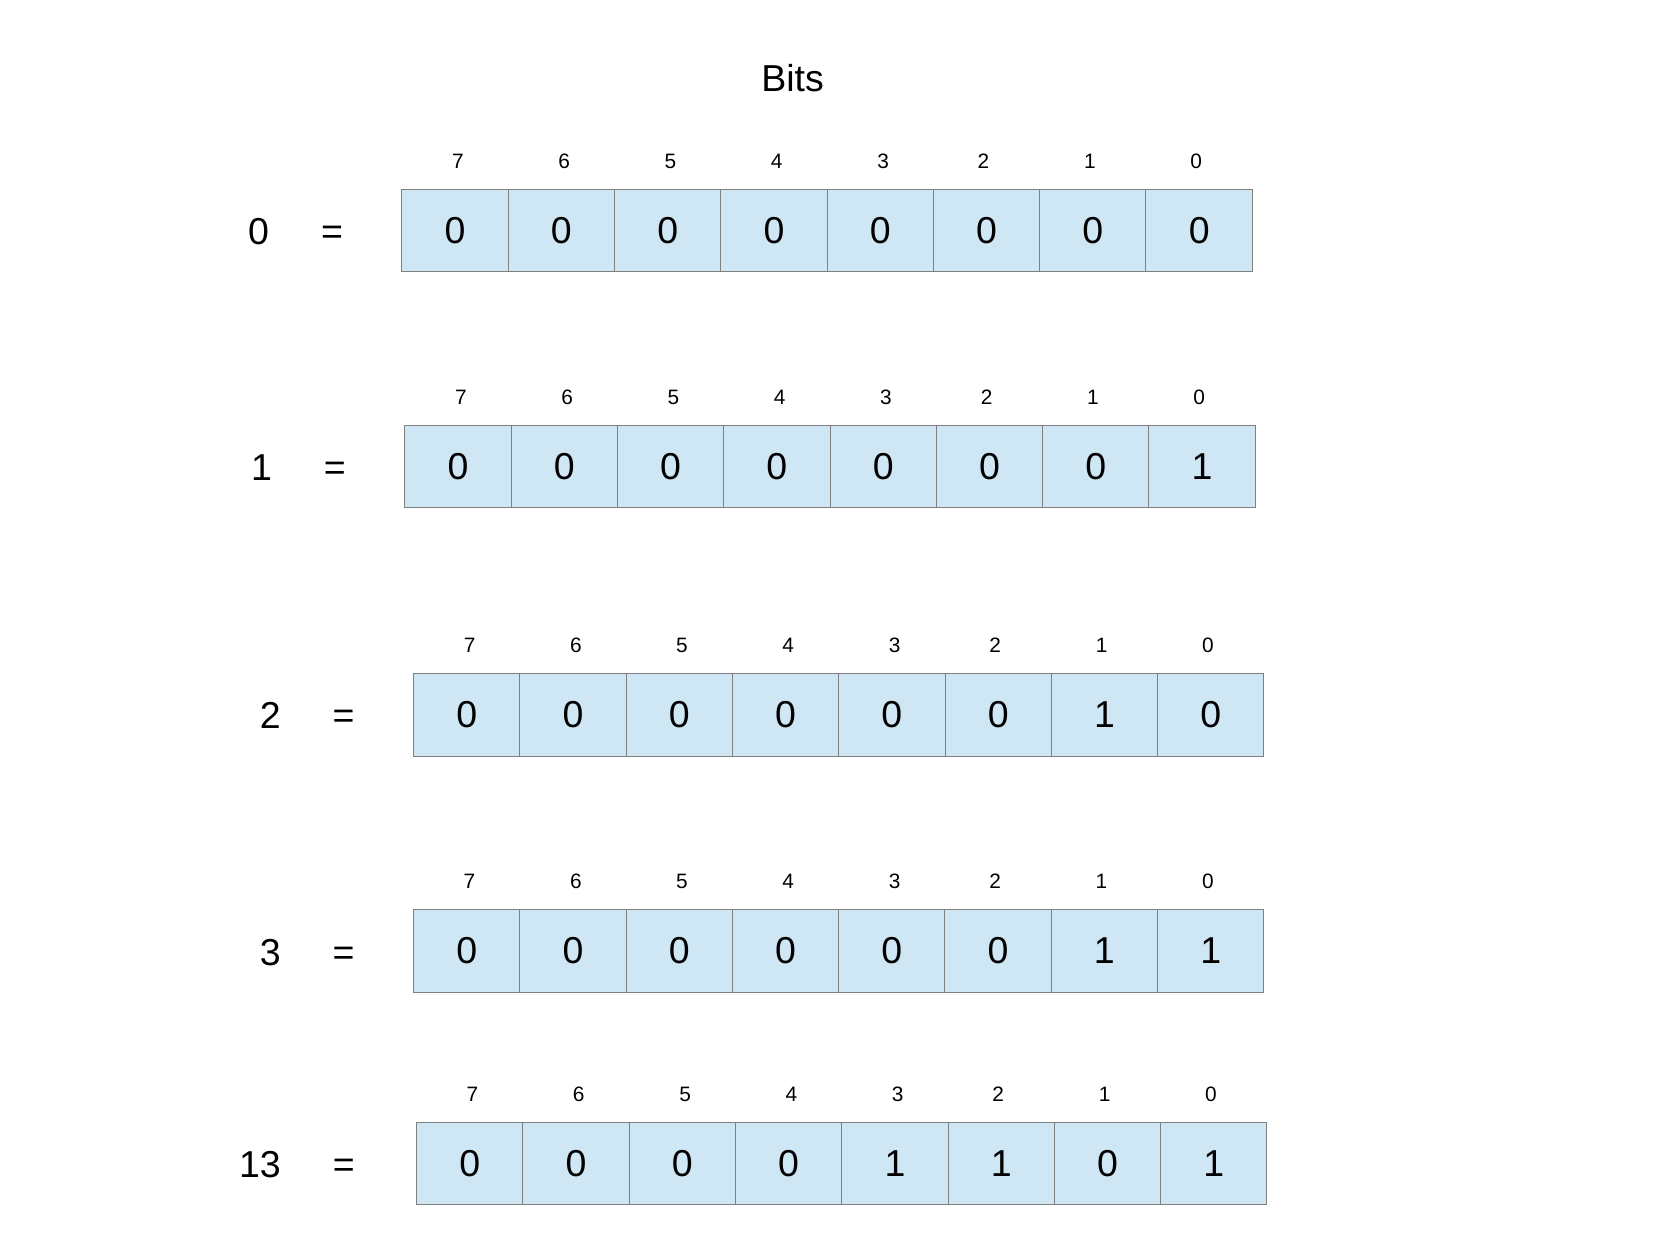

Bits
7
6
5
4
3
2
1
0
0
0
0
0
0
0
0
0
0 =
7
6
5
4
3
2
1
0
0
0
0
0
0
0
0
1
1 =
7
6
5
4
3
2
1
0
0
0
0
0
0
0
1
0
2 =
7
6
5
4
3
2
1
0
0
0
0
0
0
0
1
1
3 =
7
6
5
4
3
2
1
0
0
0
0
0
1
1
0
1
13 =